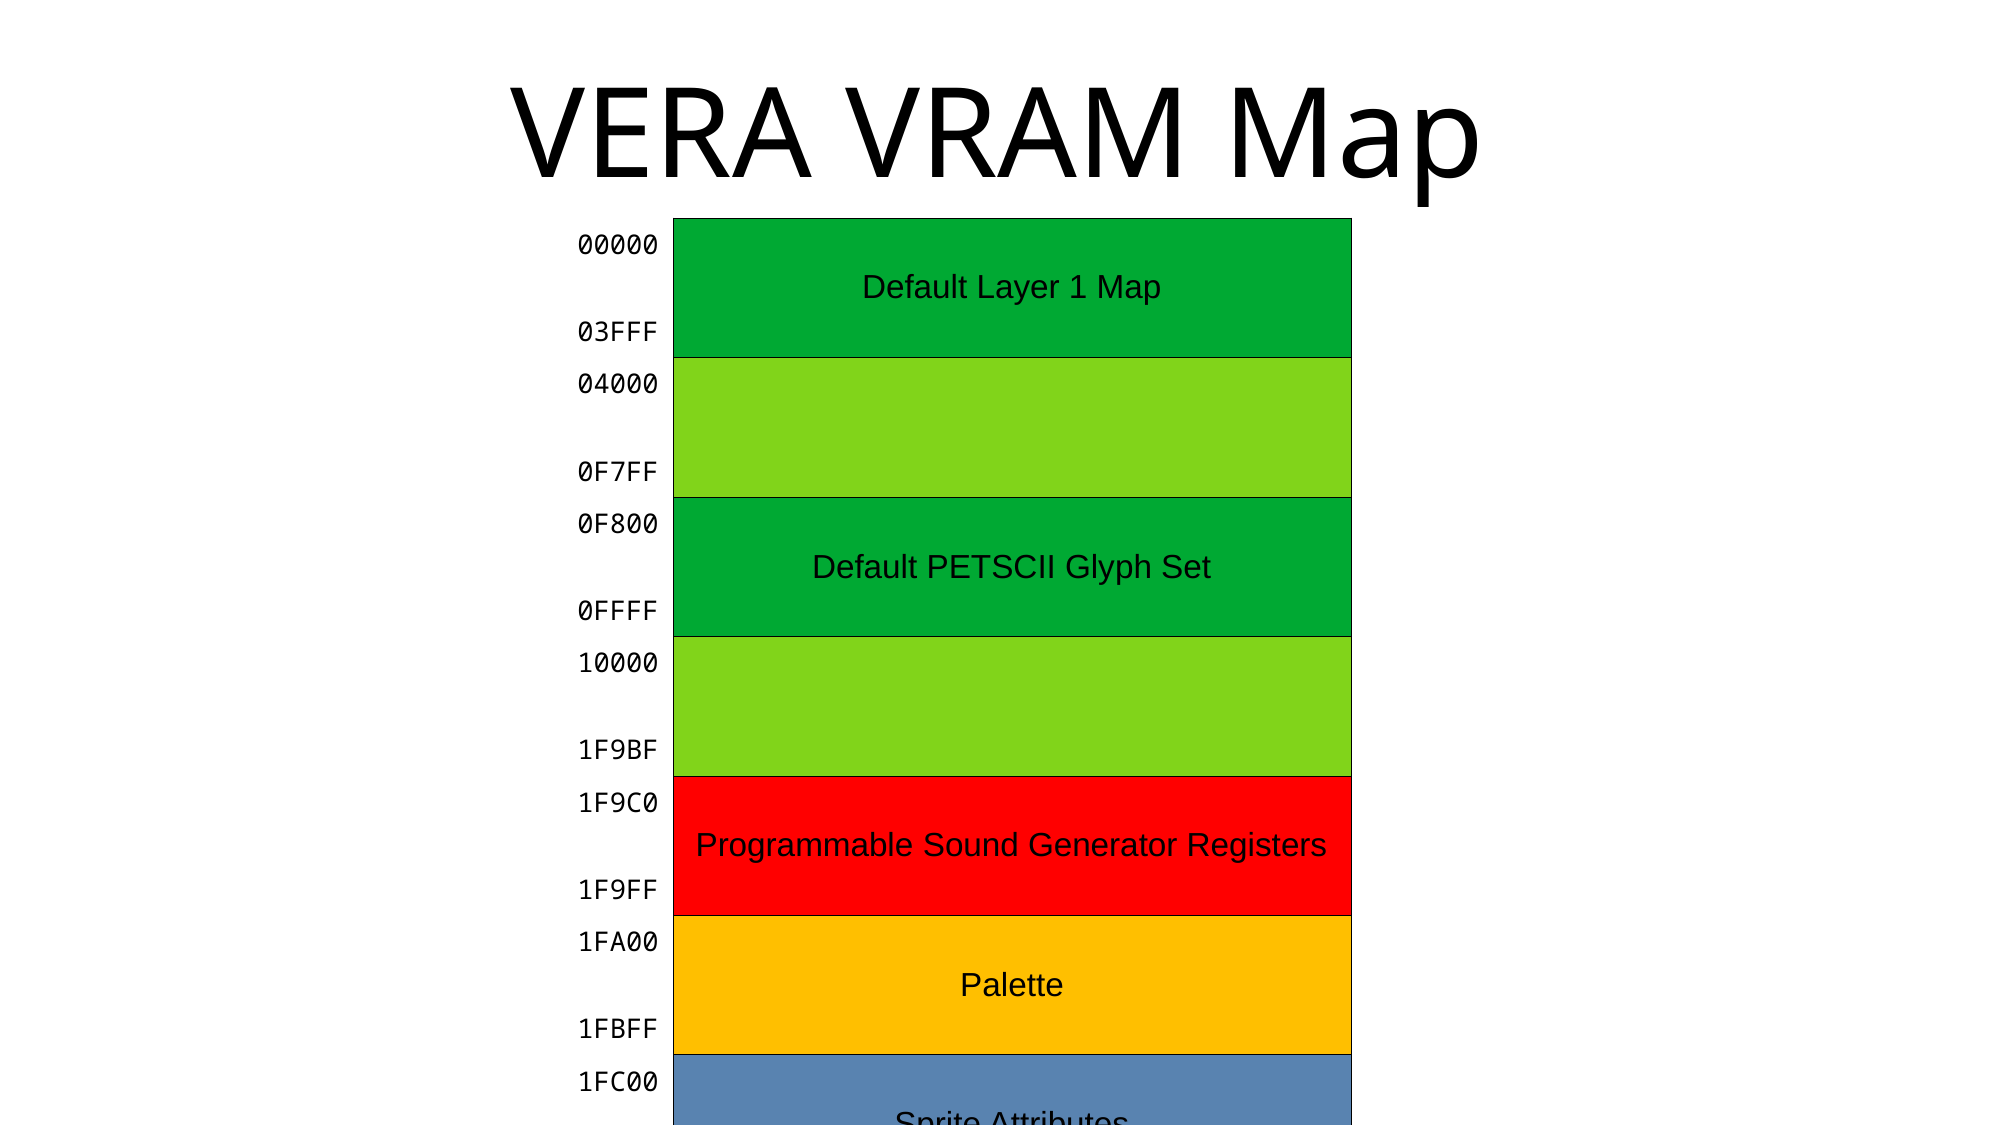

# VERA VRAM Map
| 00000 | Default Layer 1 Map |
| --- | --- |
| | |
| 03FFF | |
| 04000 | |
| | |
| 0F7FF | |
| 0F800 | Default PETSCII Glyph Set |
| | |
| 0FFFF | |
| 10000 | |
| | |
| 1F9BF | |
| 1F9C0 | Programmable Sound Generator Registers |
| | |
| 1F9FF | |
| 1FA00 | Palette |
| | |
| 1FBFF | |
| 1FC00 | Sprite Attributes |
| | |
| 1FFFF | |